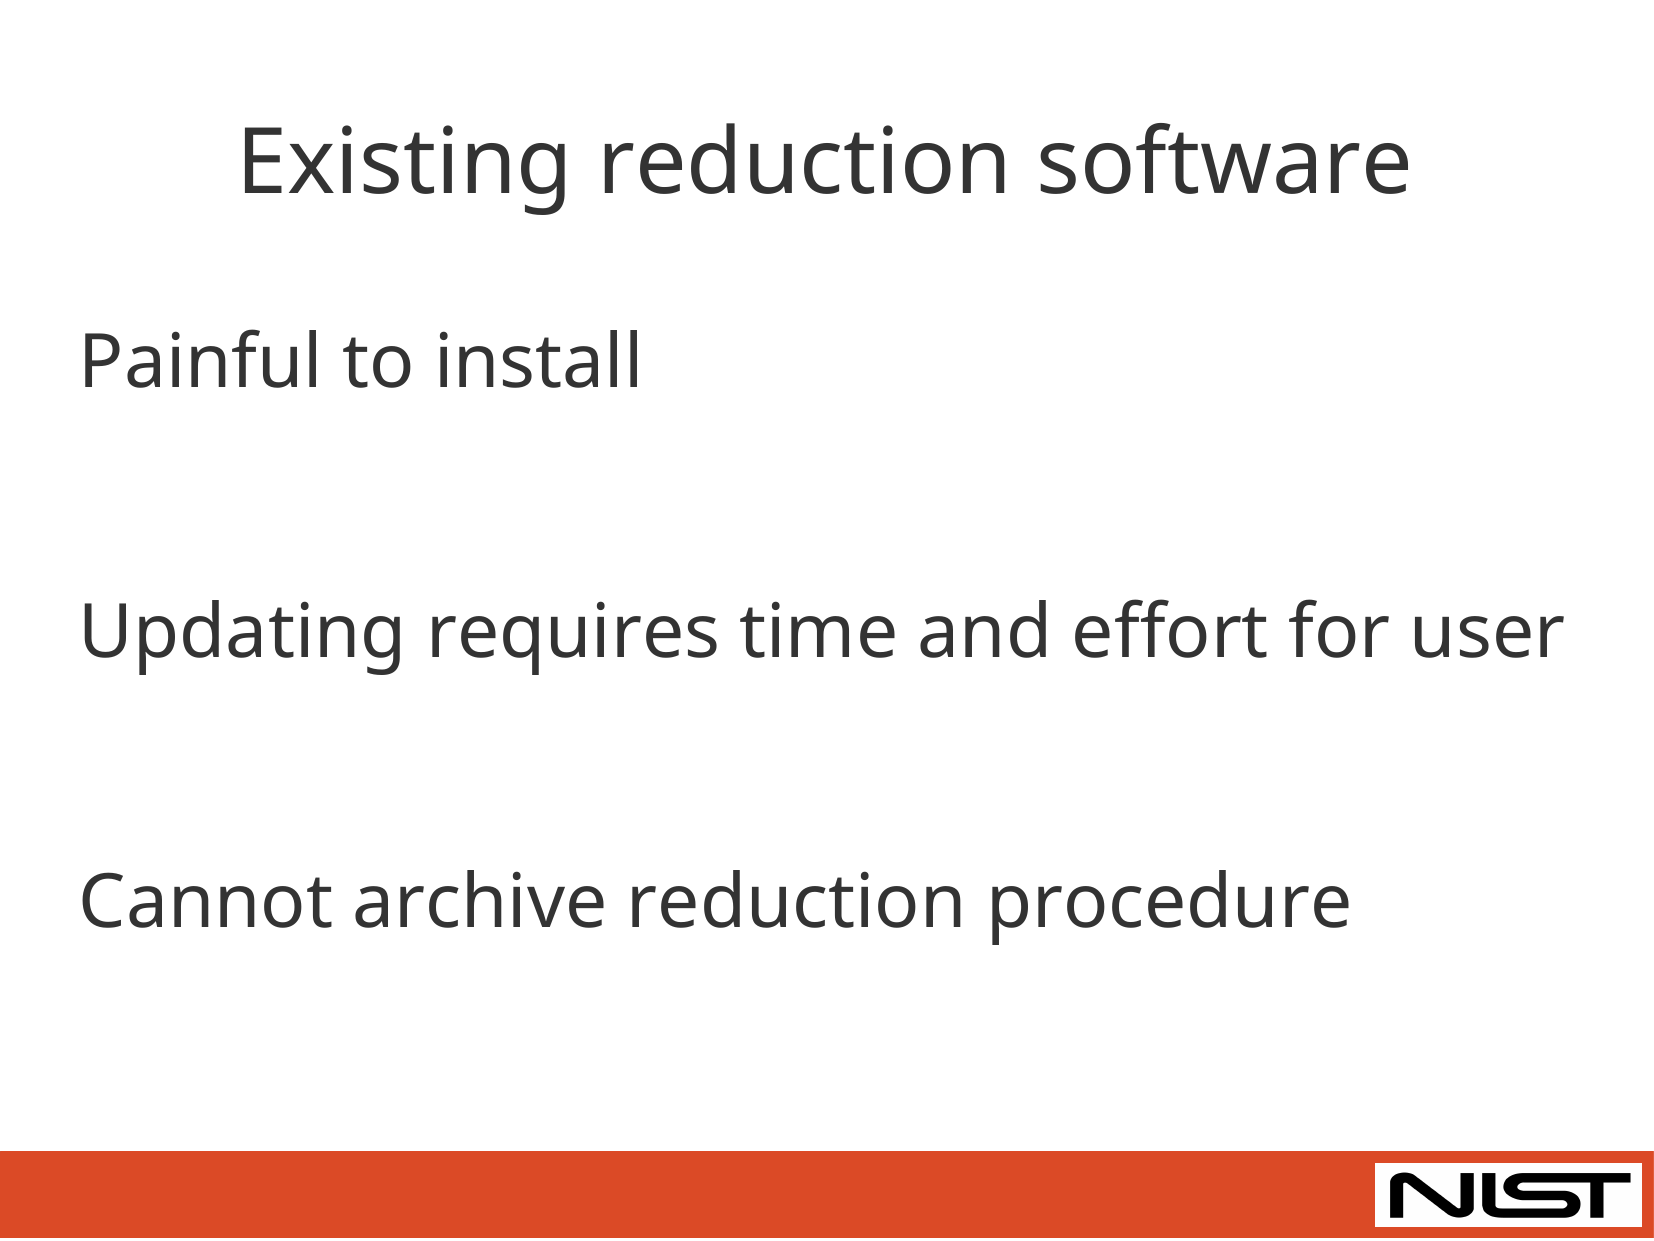

# Existing reduction software
Painful to install
Updating requires time and effort for user
Cannot archive reduction procedure